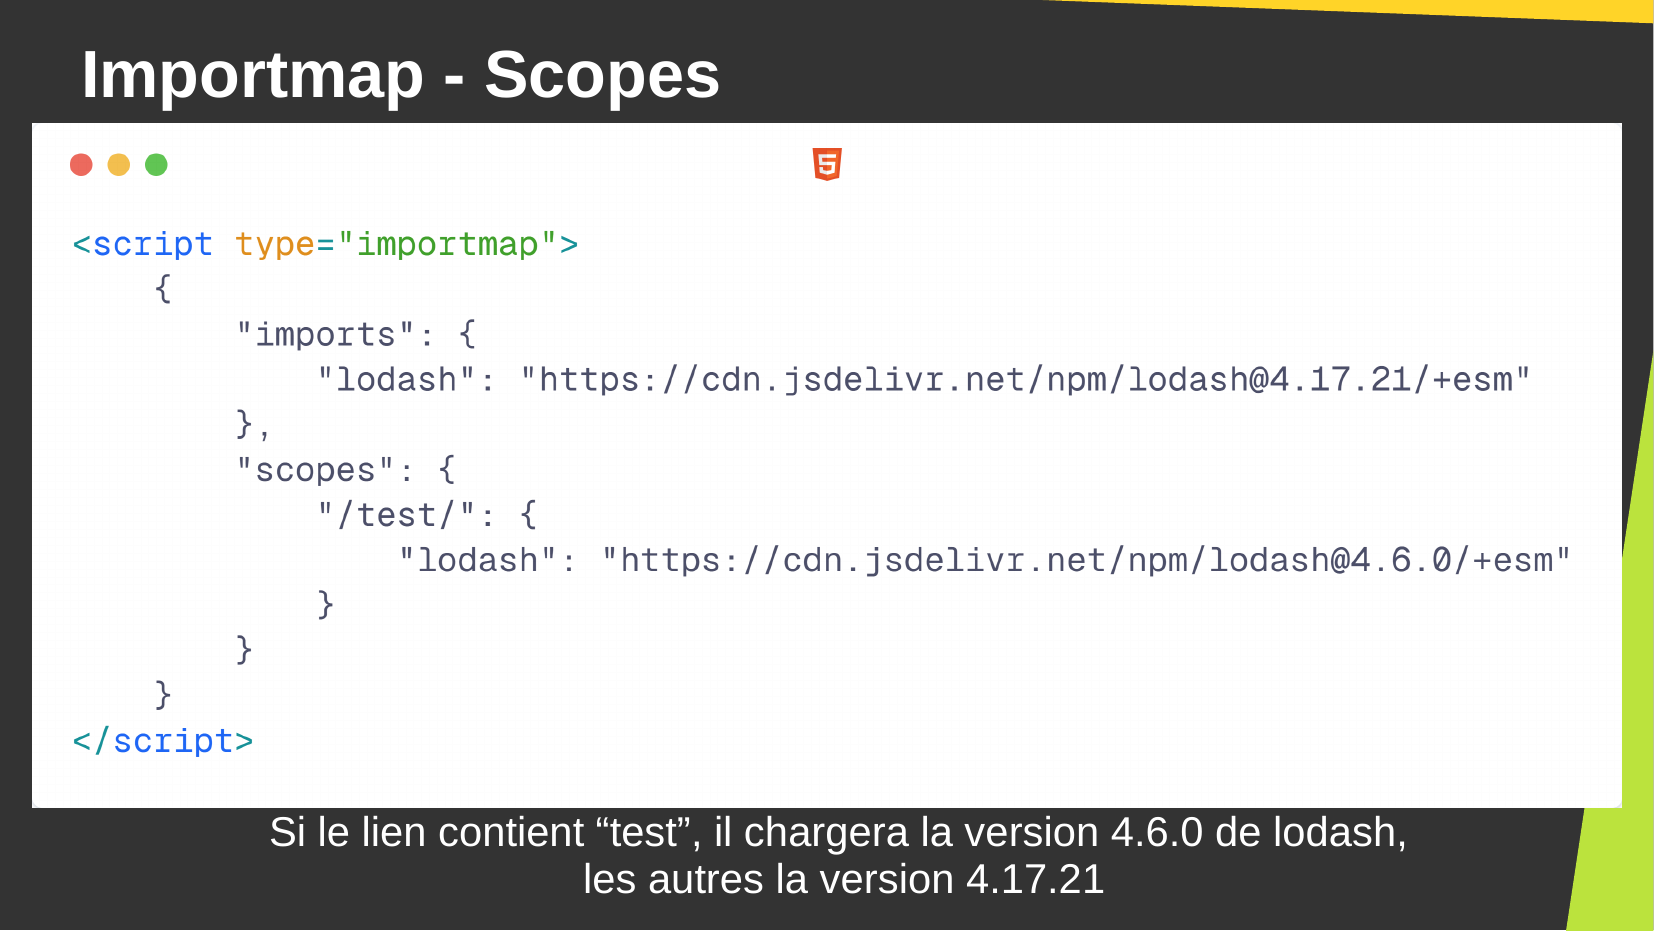

# Importmap - Scopes
Si le lien contient “test”, il chargera la version 4.6.0 de lodash,
les autres la version 4.17.21